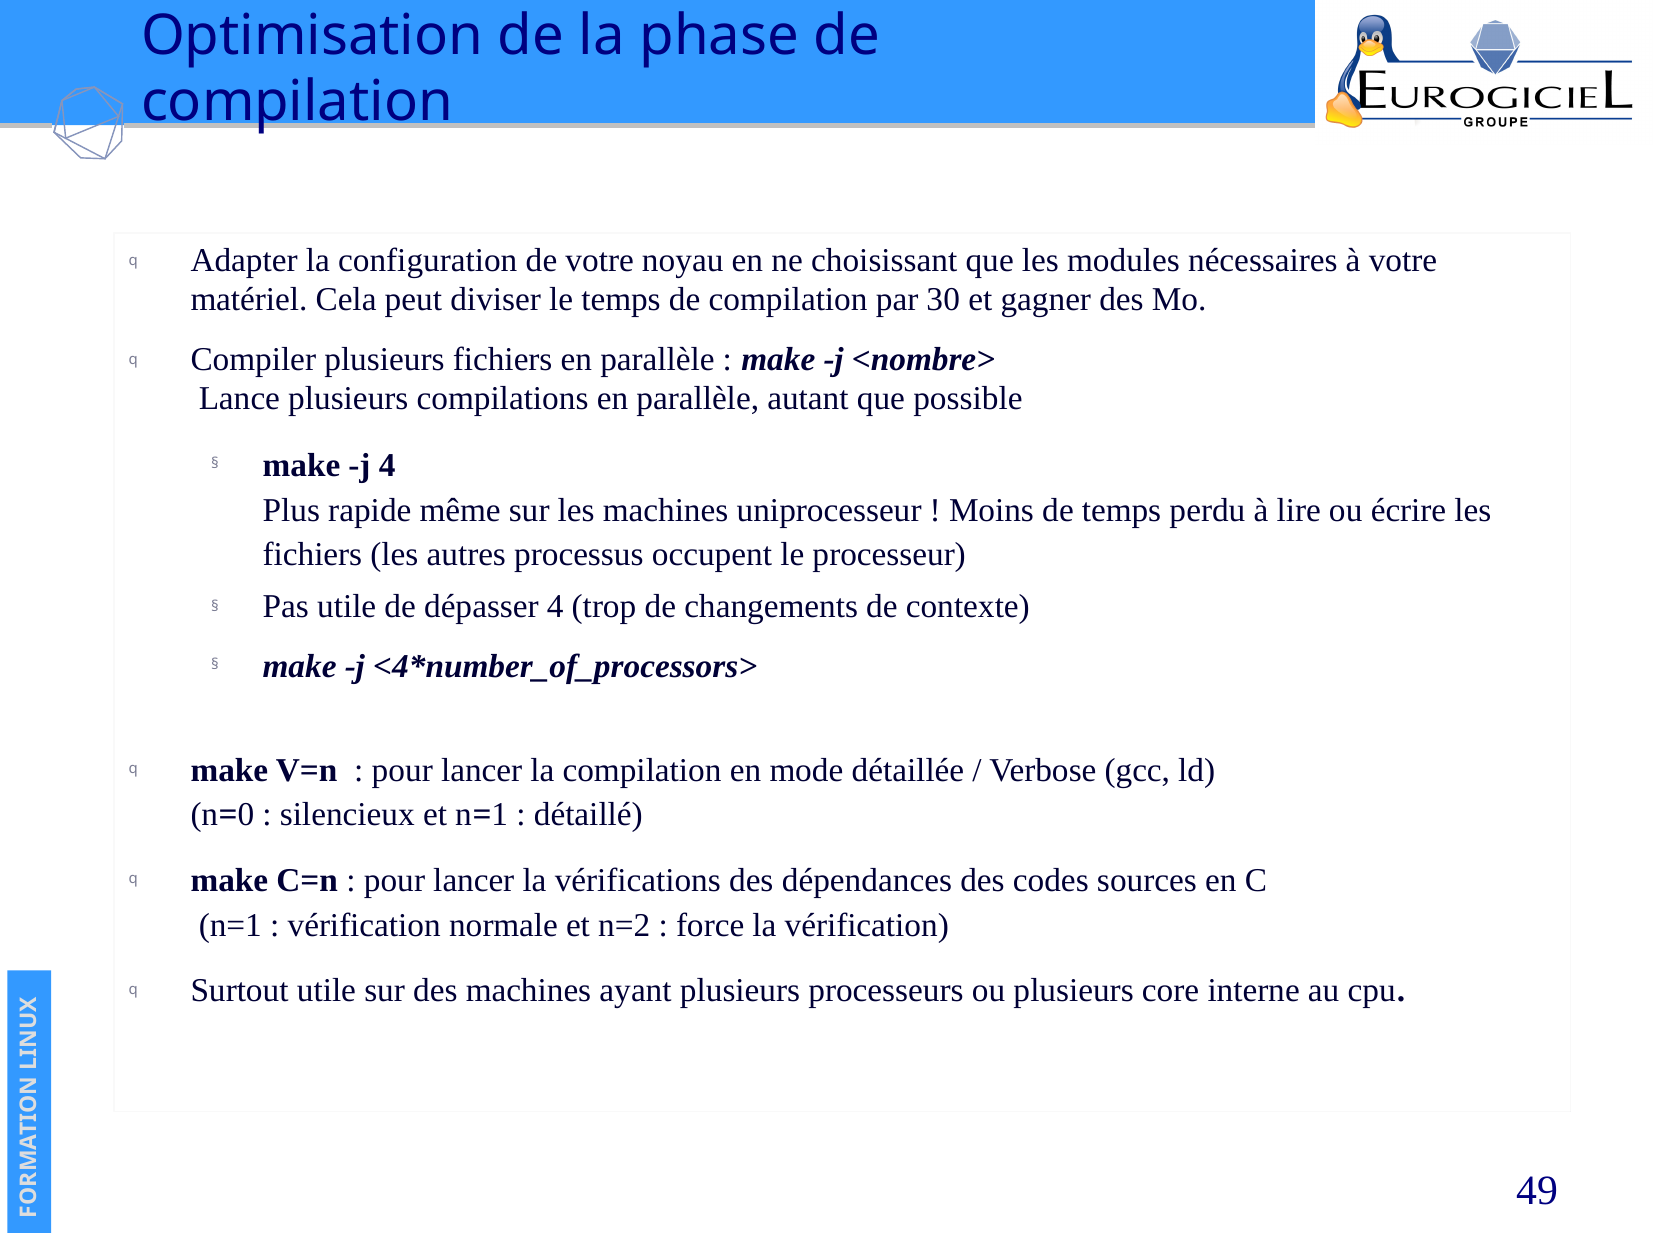

# Optimisation de la phase de compilation
Adapter la configuration de votre noyau en ne choisissant que les modules nécessaires à votre matériel. Cela peut diviser le temps de compilation par 30 et gagner des Mo.
Compiler plusieurs fichiers en parallèle : make -j <nombre>
 Lance plusieurs compilations en parallèle, autant que possible
make -j 4
Plus rapide même sur les machines uniprocesseur ! Moins de temps perdu à lire ou écrire les fichiers (les autres processus occupent le processeur)
Pas utile de dépasser 4 (trop de changements de contexte)
make -j <4*number_of_processors>
make V=n : pour lancer la compilation en mode détaillée / Verbose (gcc, ld)
(n=0 : silencieux et n=1 : détaillé)
make C=n : pour lancer la vérifications des dépendances des codes sources en C
 (n=1 : vérification normale et n=2 : force la vérification)
Surtout utile sur des machines ayant plusieurs processeurs ou plusieurs core interne au cpu.